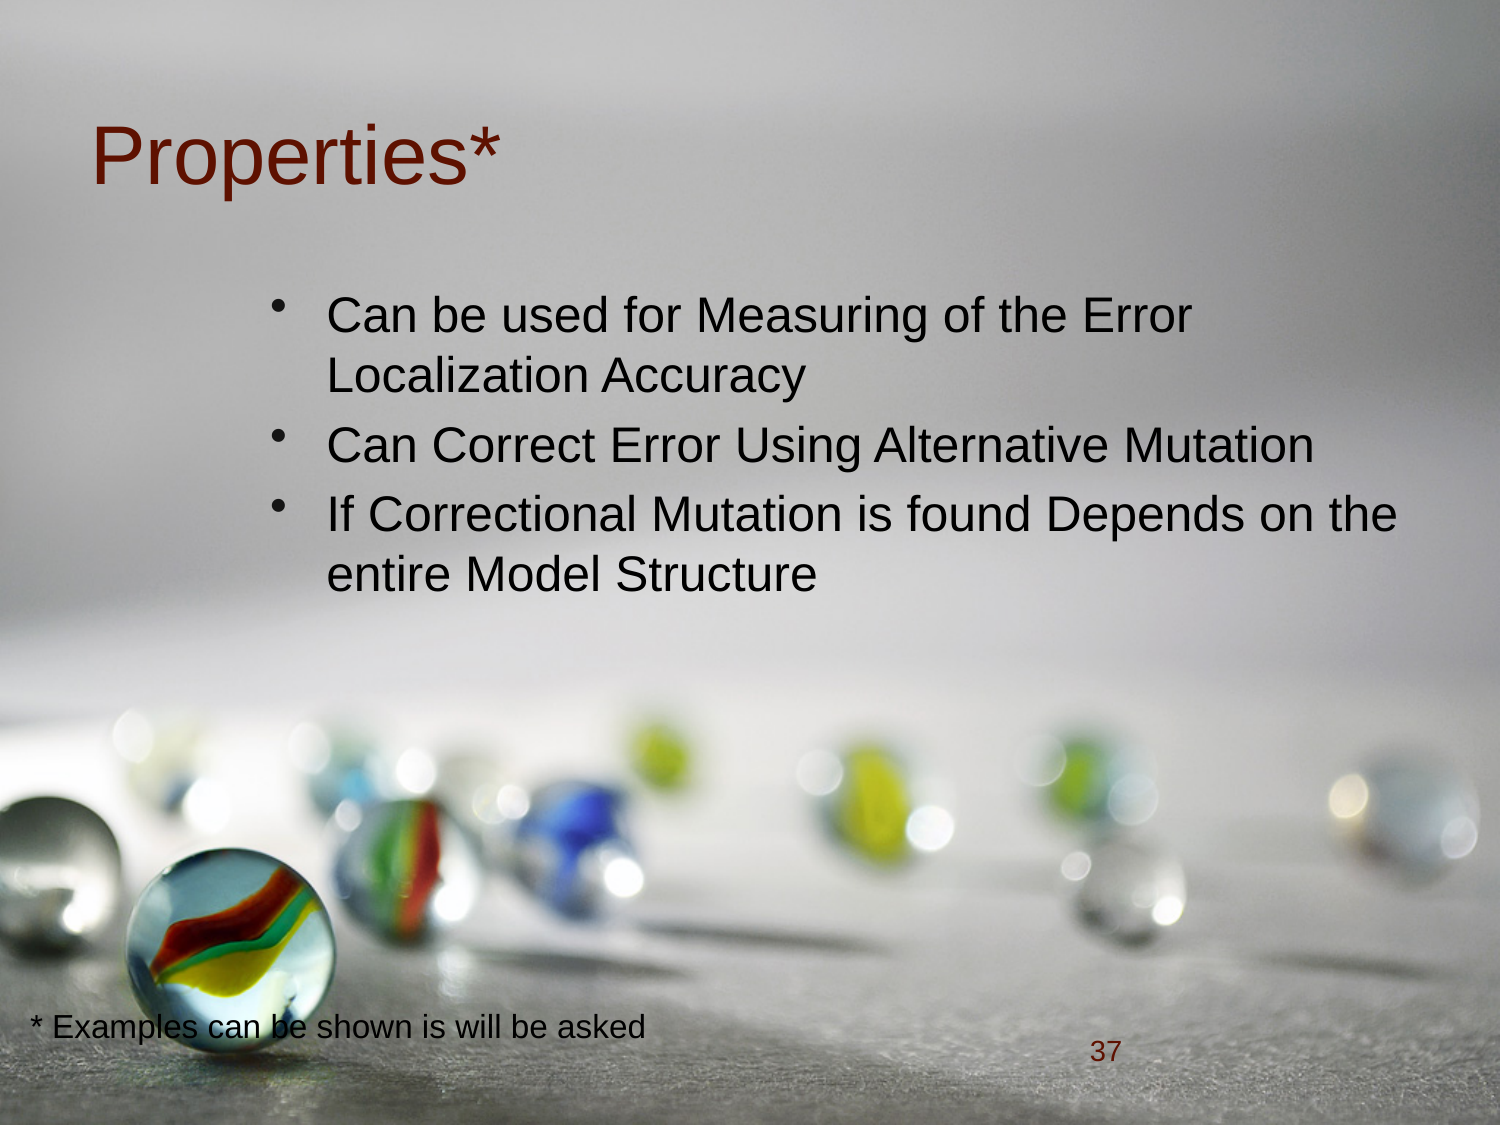

# Properties*
Can be used for Measuring of the Error Localization Accuracy
Can Correct Error Using Alternative Mutation
If Correctional Mutation is found Depends on the entire Model Structure
* Examples can be shown is will be asked
Tallinn, 01.01.2016
37